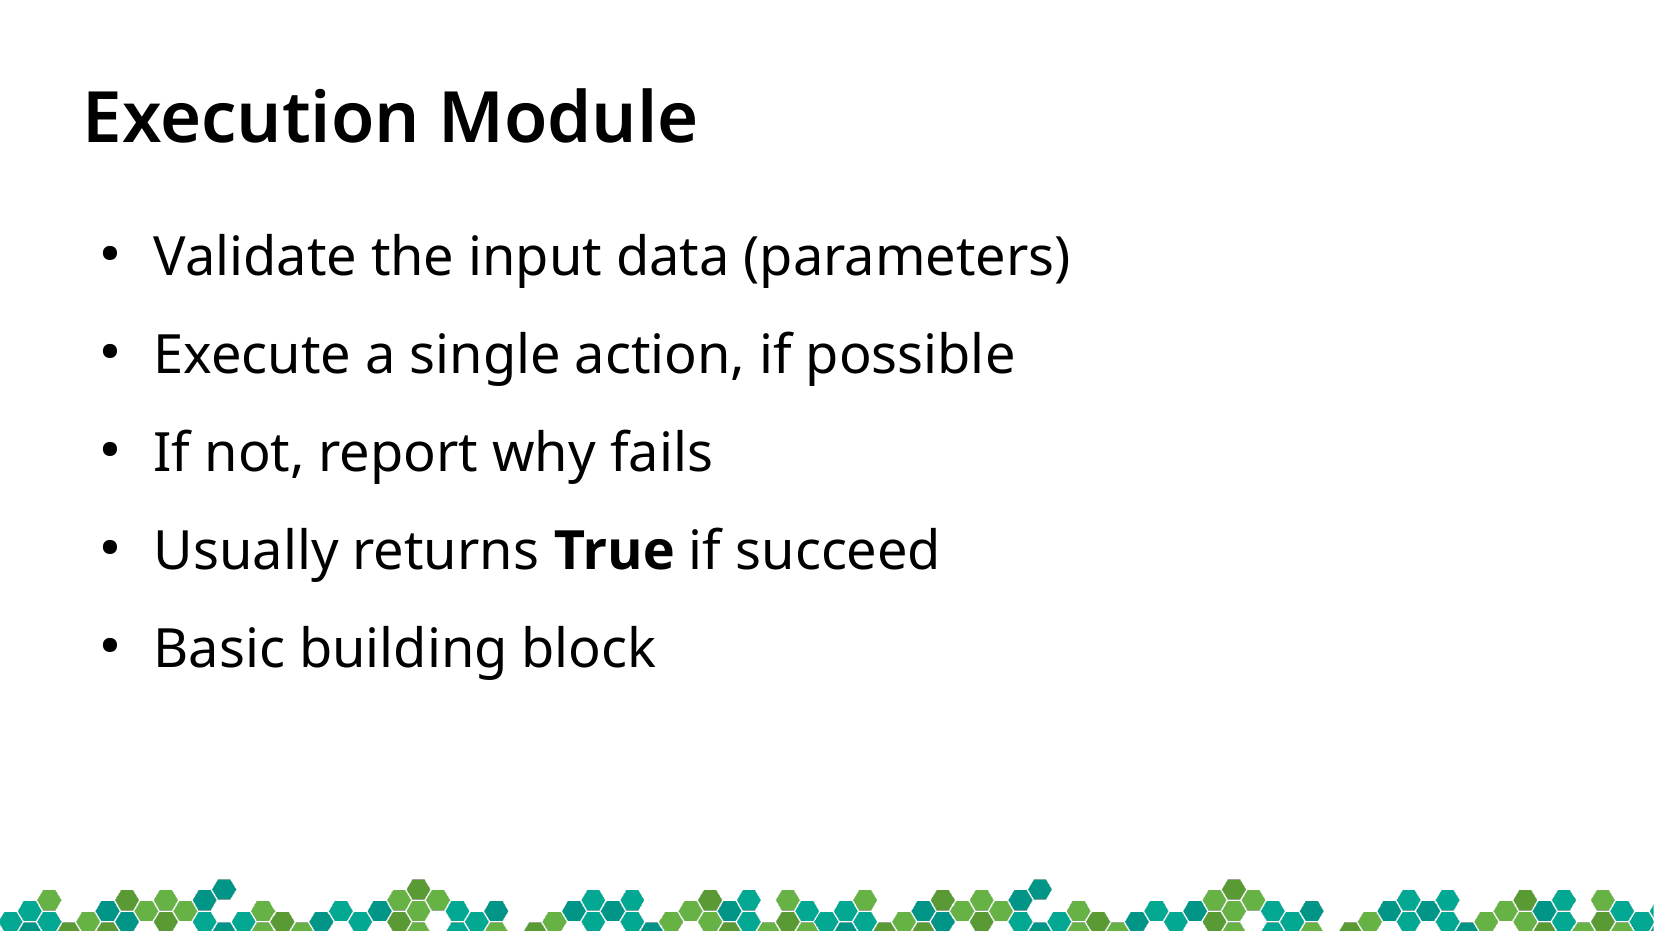

# Execution Module
Validate the input data (parameters)
Execute a single action, if possible
If not, report why fails
Usually returns True if succeed
Basic building block